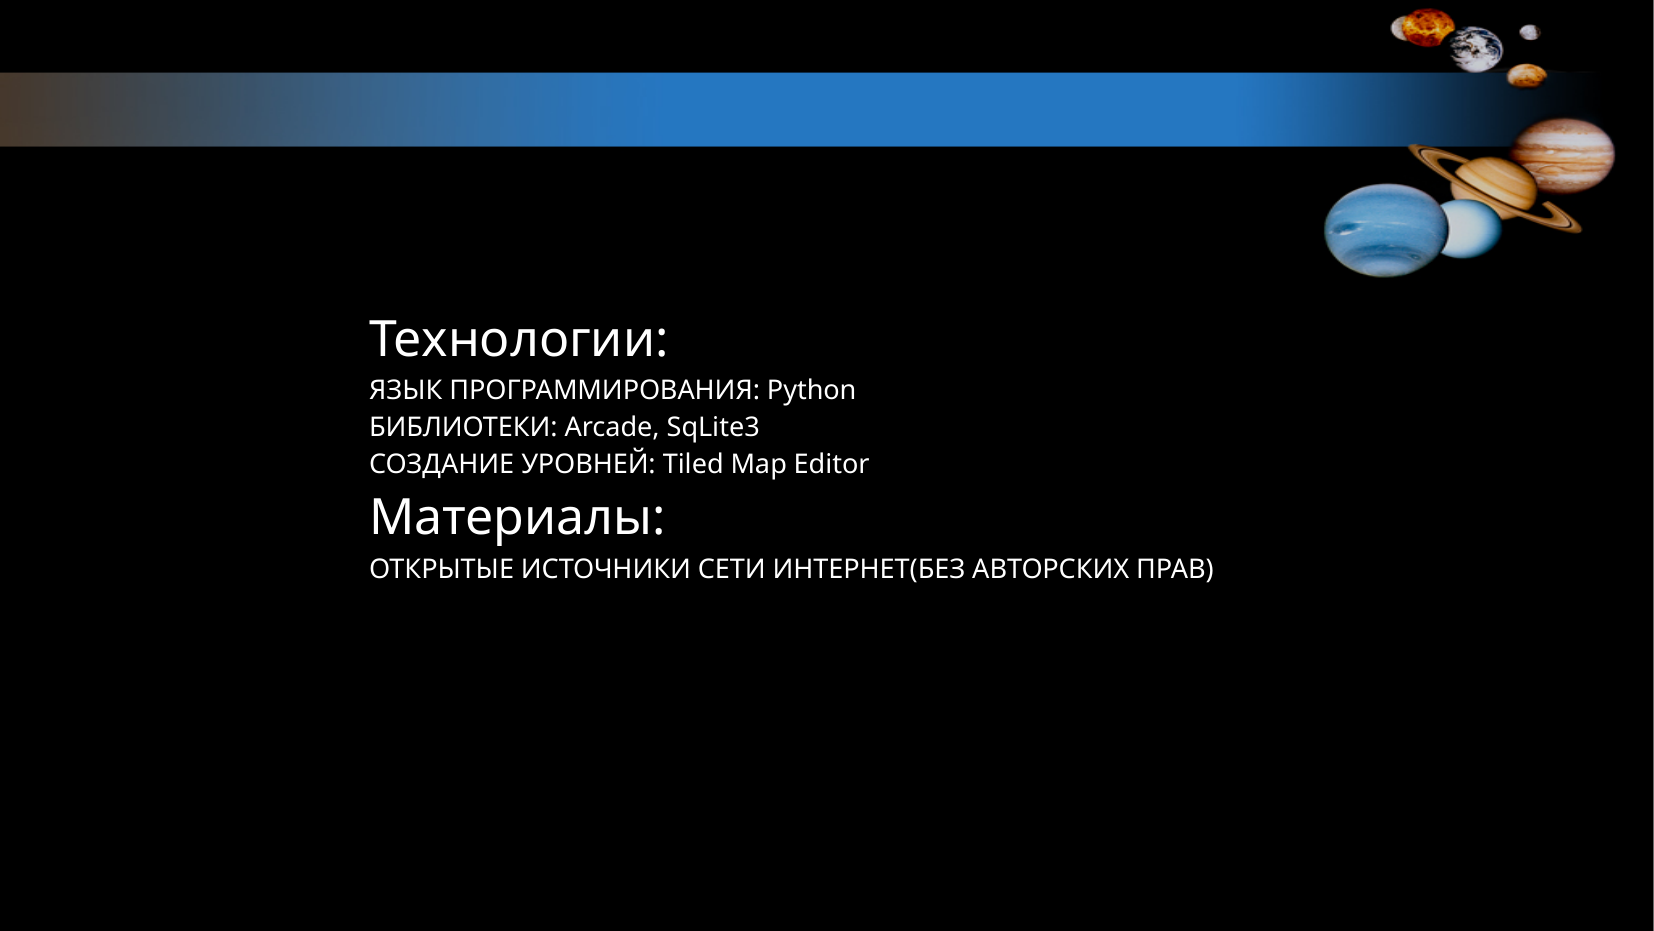

Технологии:
ЯЗЫК ПРОГРАММИРОВАНИЯ: Python
БИБЛИОТЕКИ: Arcade, SqLite3
СОЗДАНИЕ УРОВНЕЙ: Tiled Map Editor
Материалы:
ОТКРЫТЫЕ ИСТОЧНИКИ СЕТИ ИНТЕРНЕТ(БЕЗ АВТОРСКИХ ПРАВ)